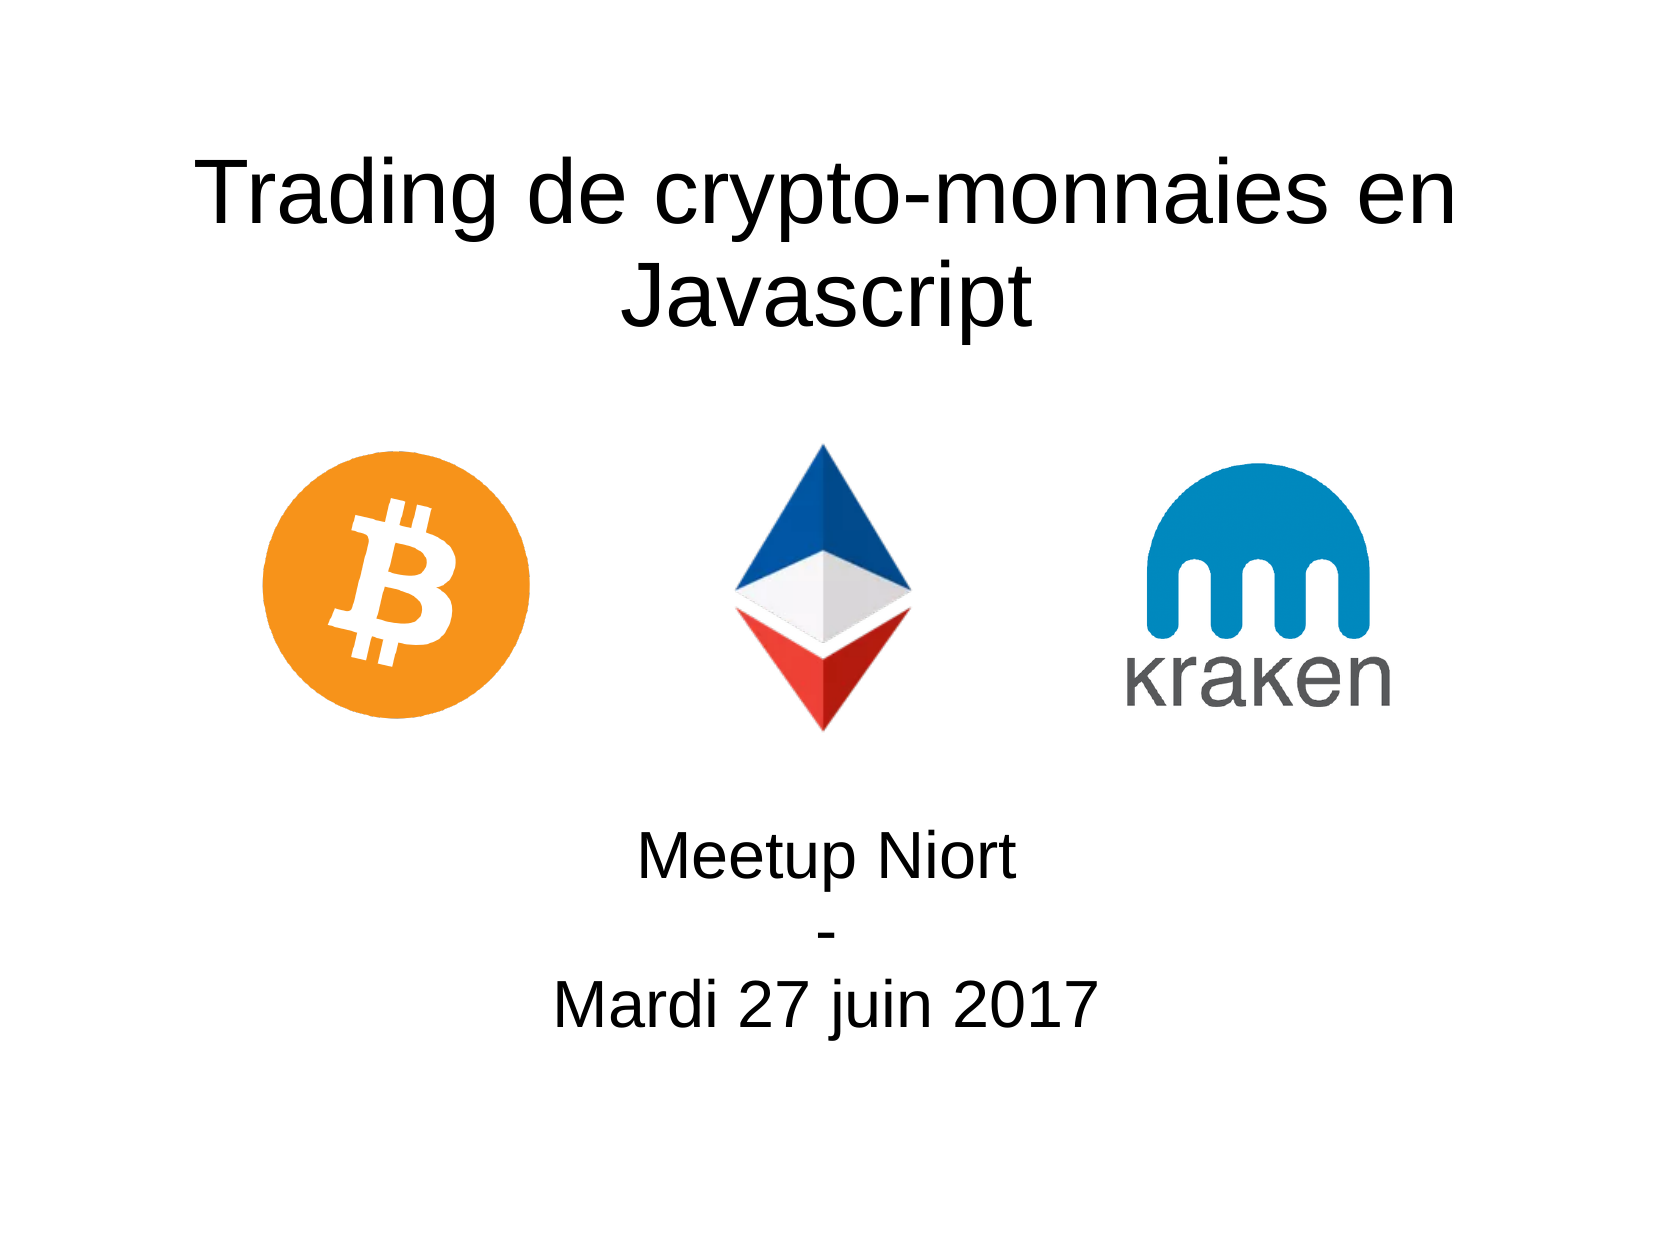

# Trading de crypto-monnaies en Javascript
Meetup Niort
-
Mardi 27 juin 2017